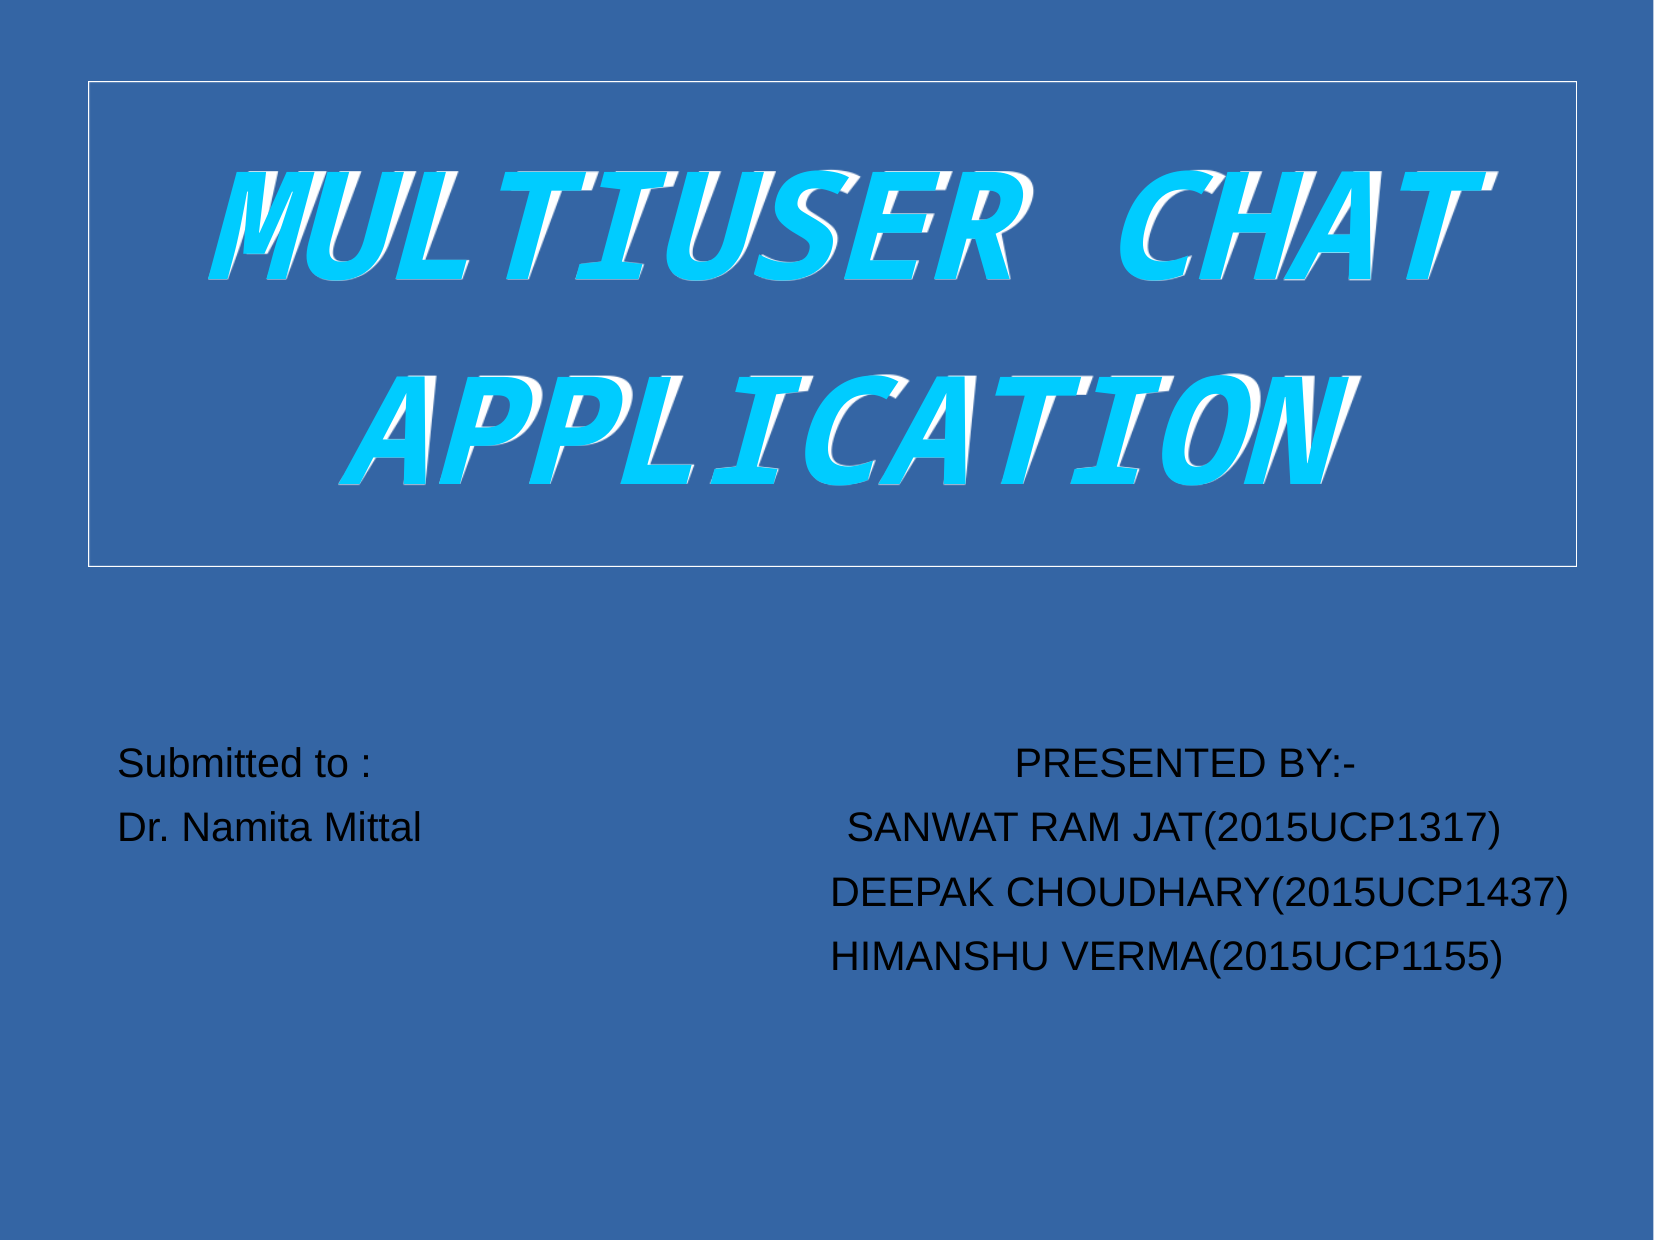

# MULTIUSER CHAT APPLICATION
 Submitted to : PRESENTED BY:-
 Dr. Namita Mittal SANWAT RAM JAT(2015UCP1317)
 DEEPAK CHOUDHARY(2015UCP1437)
 HIMANSHU VERMA(2015UCP1155)